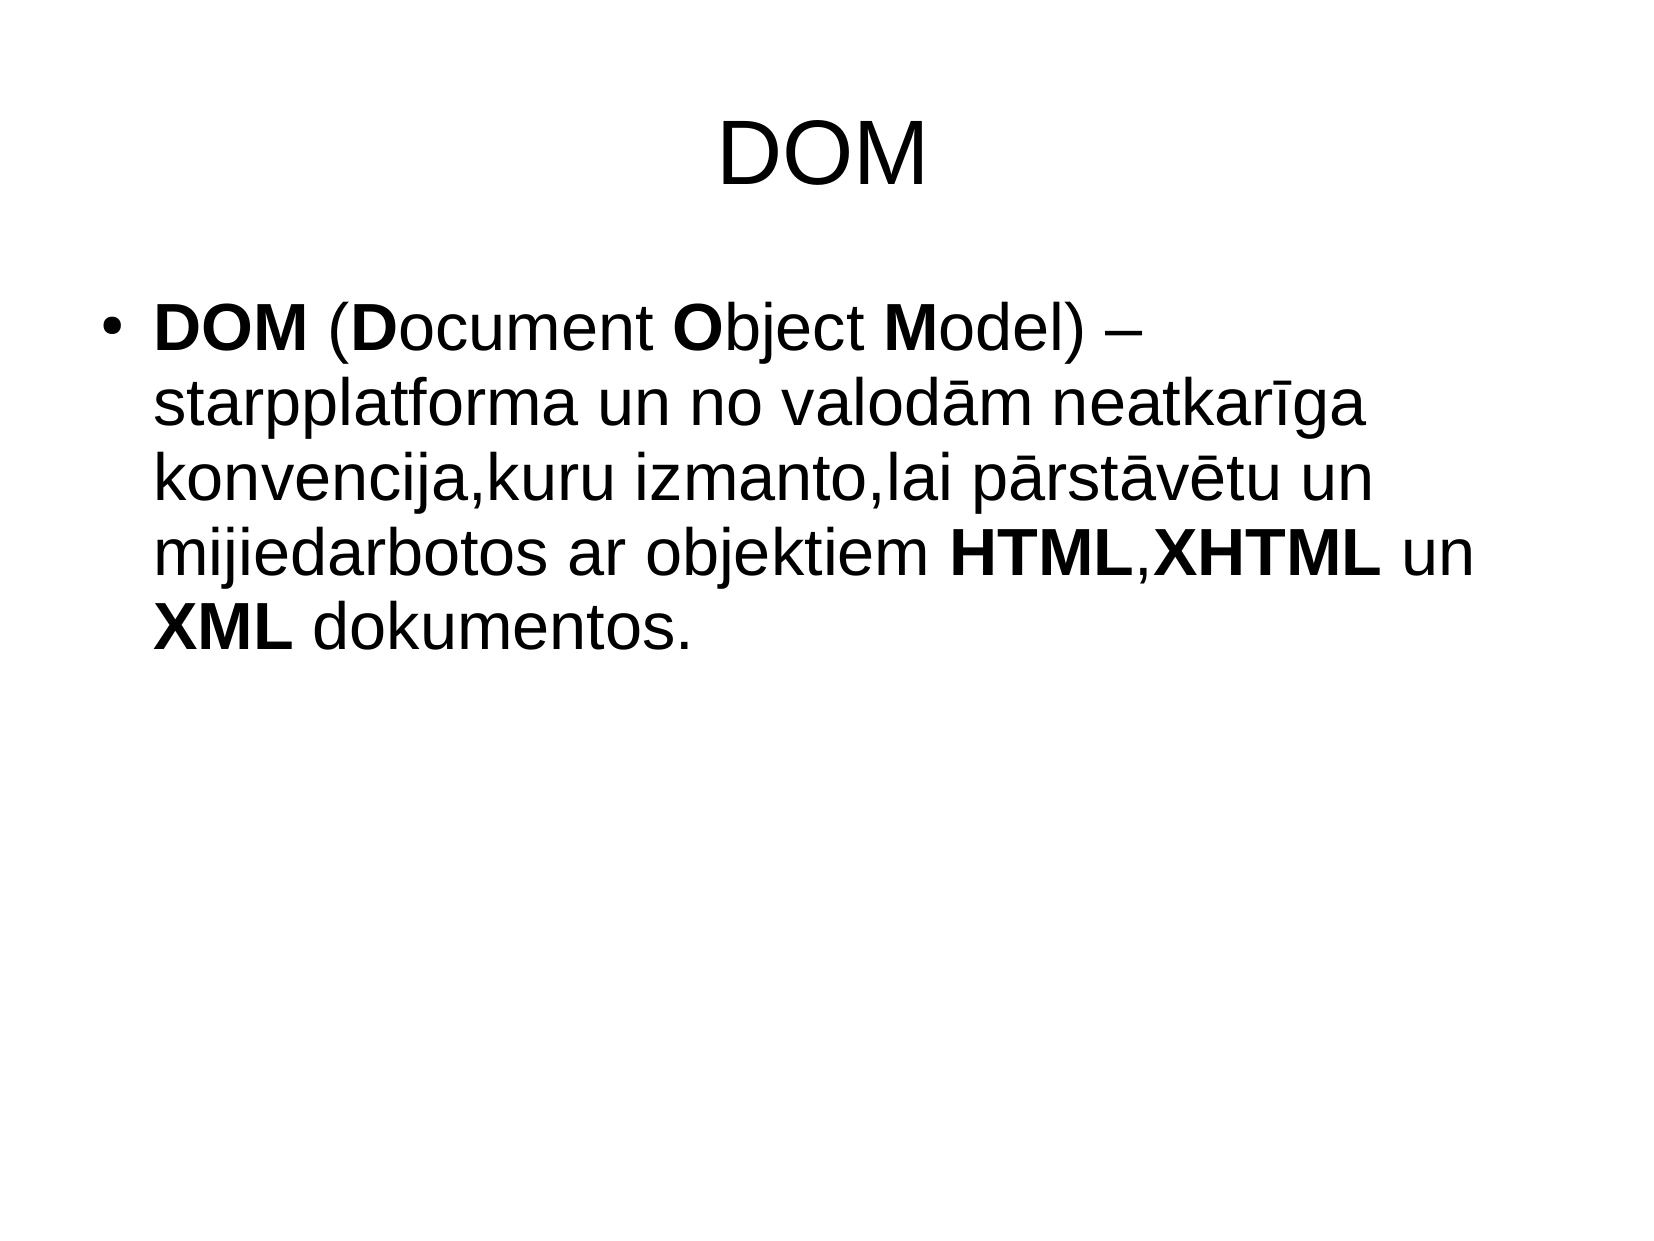

# DOM
DOM (Document Object Model) – starpplatforma un no valodām neatkarīga konvencija,kuru izmanto,lai pārstāvētu un mijiedarbotos ar objektiem HTML,XHTML un XML dokumentos.